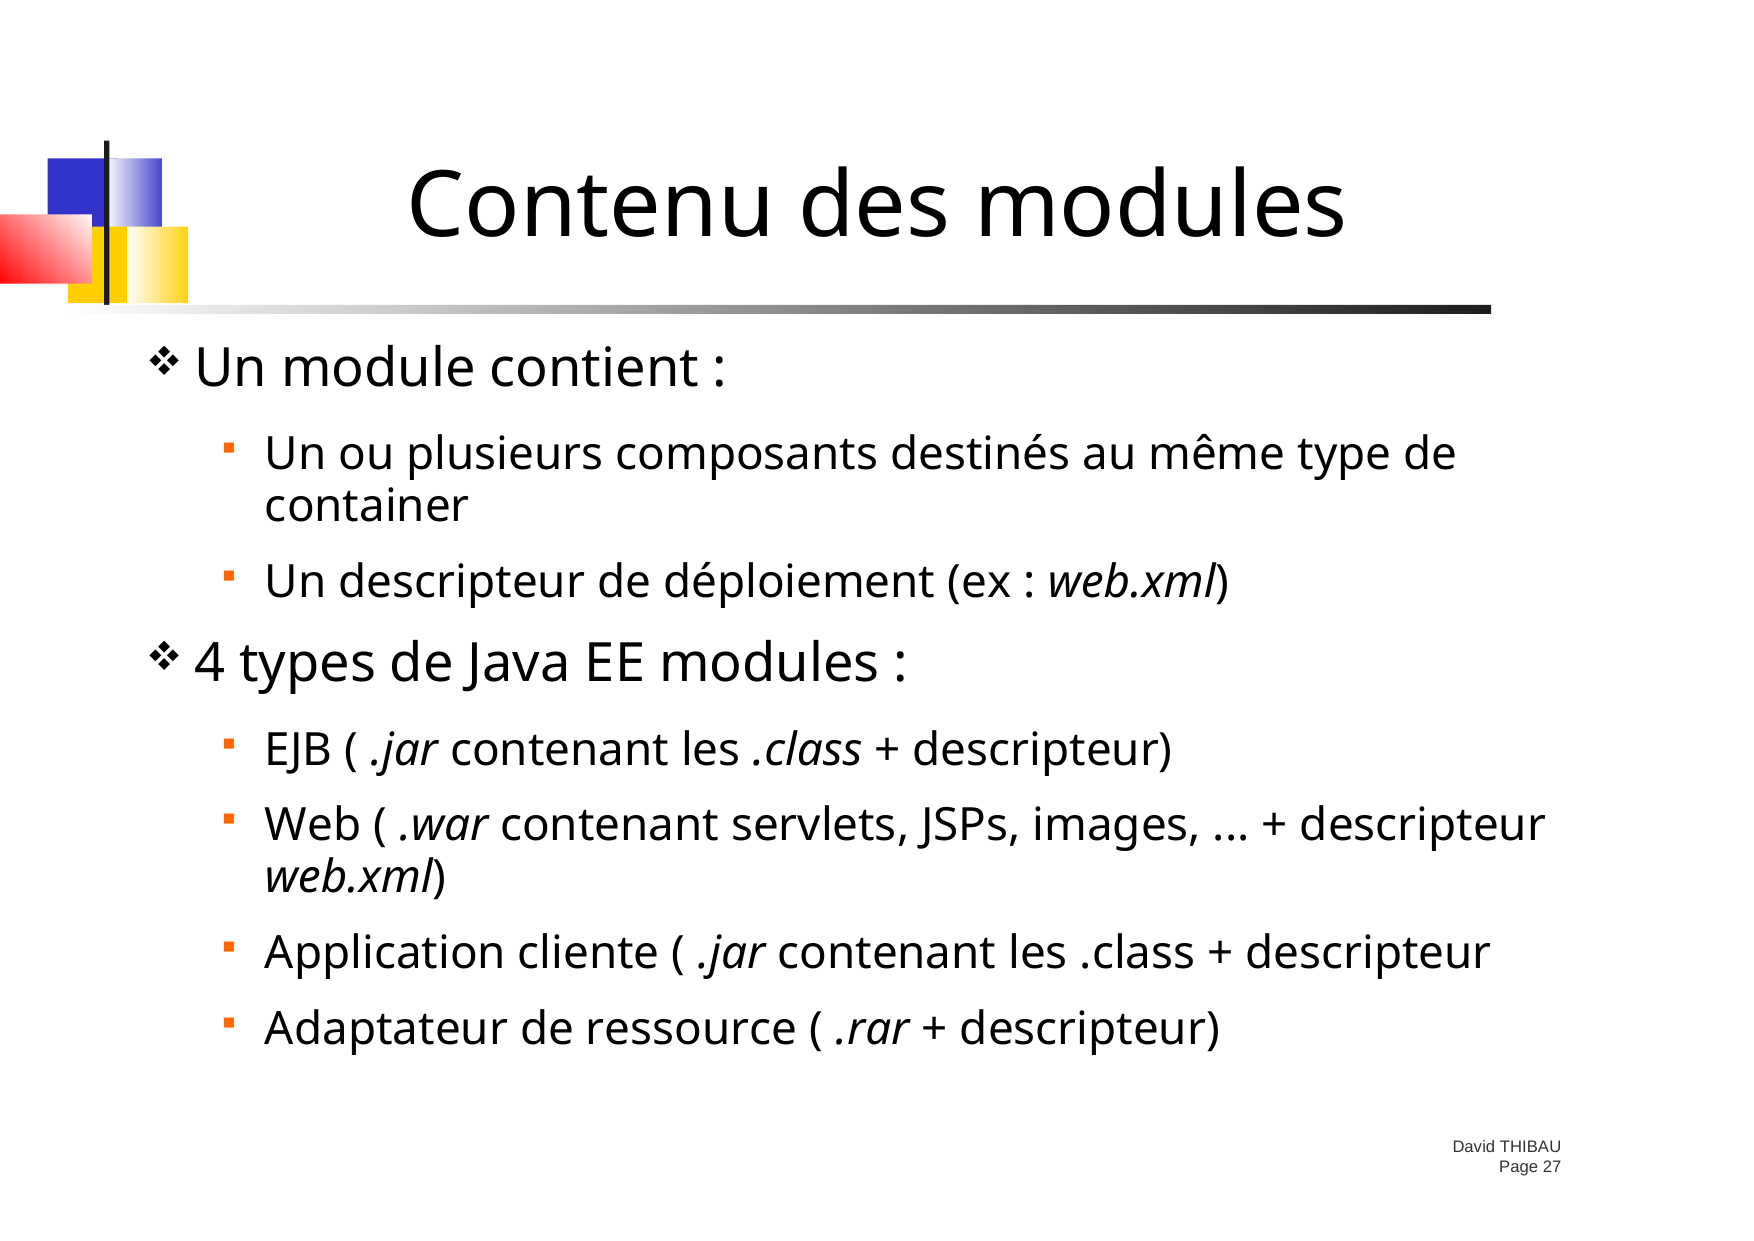

# Contenu des modules
Un module contient :
Un ou plusieurs composants destinés au même type de container
Un descripteur de déploiement (ex : web.xml)
4 types de Java EE modules :
EJB ( .jar contenant les .class + descripteur)
Web ( .war contenant servlets, JSPs, images, ... + descripteur web.xml)
Application cliente ( .jar contenant les .class + descripteur
Adaptateur de ressource ( .rar + descripteur)